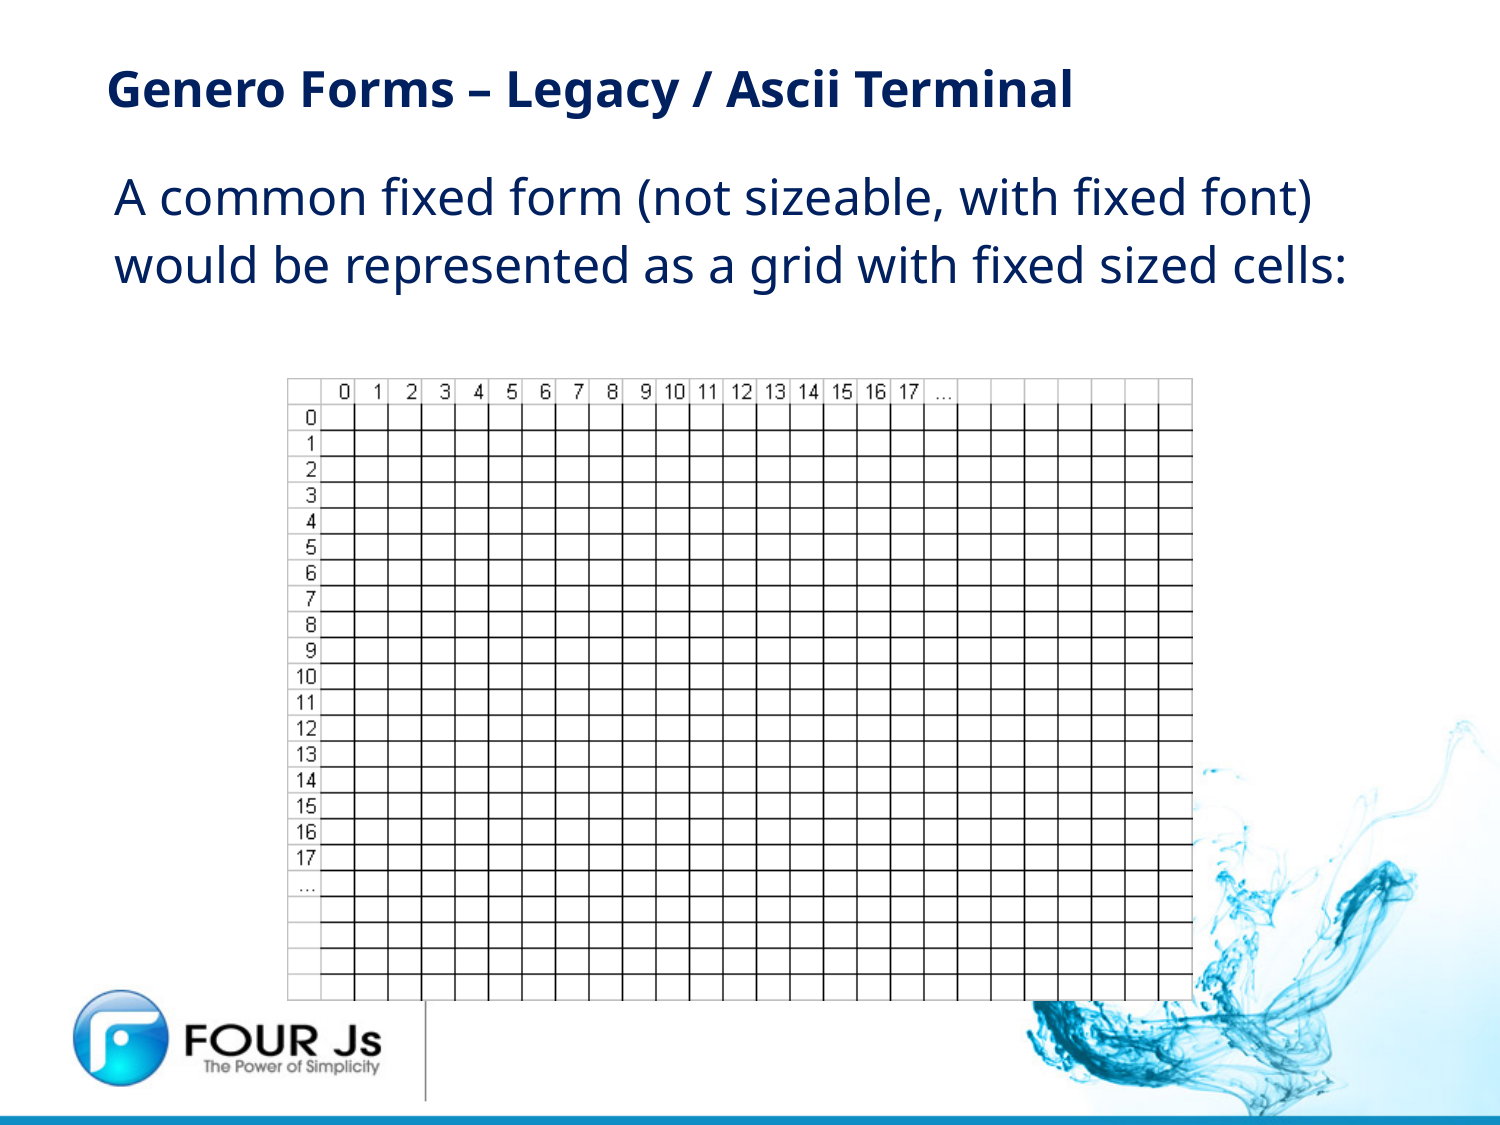

# Genero Forms – Legacy / Ascii Terminal
A common fixed form (not sizeable, with fixed font) would be represented as a grid with fixed sized cells: